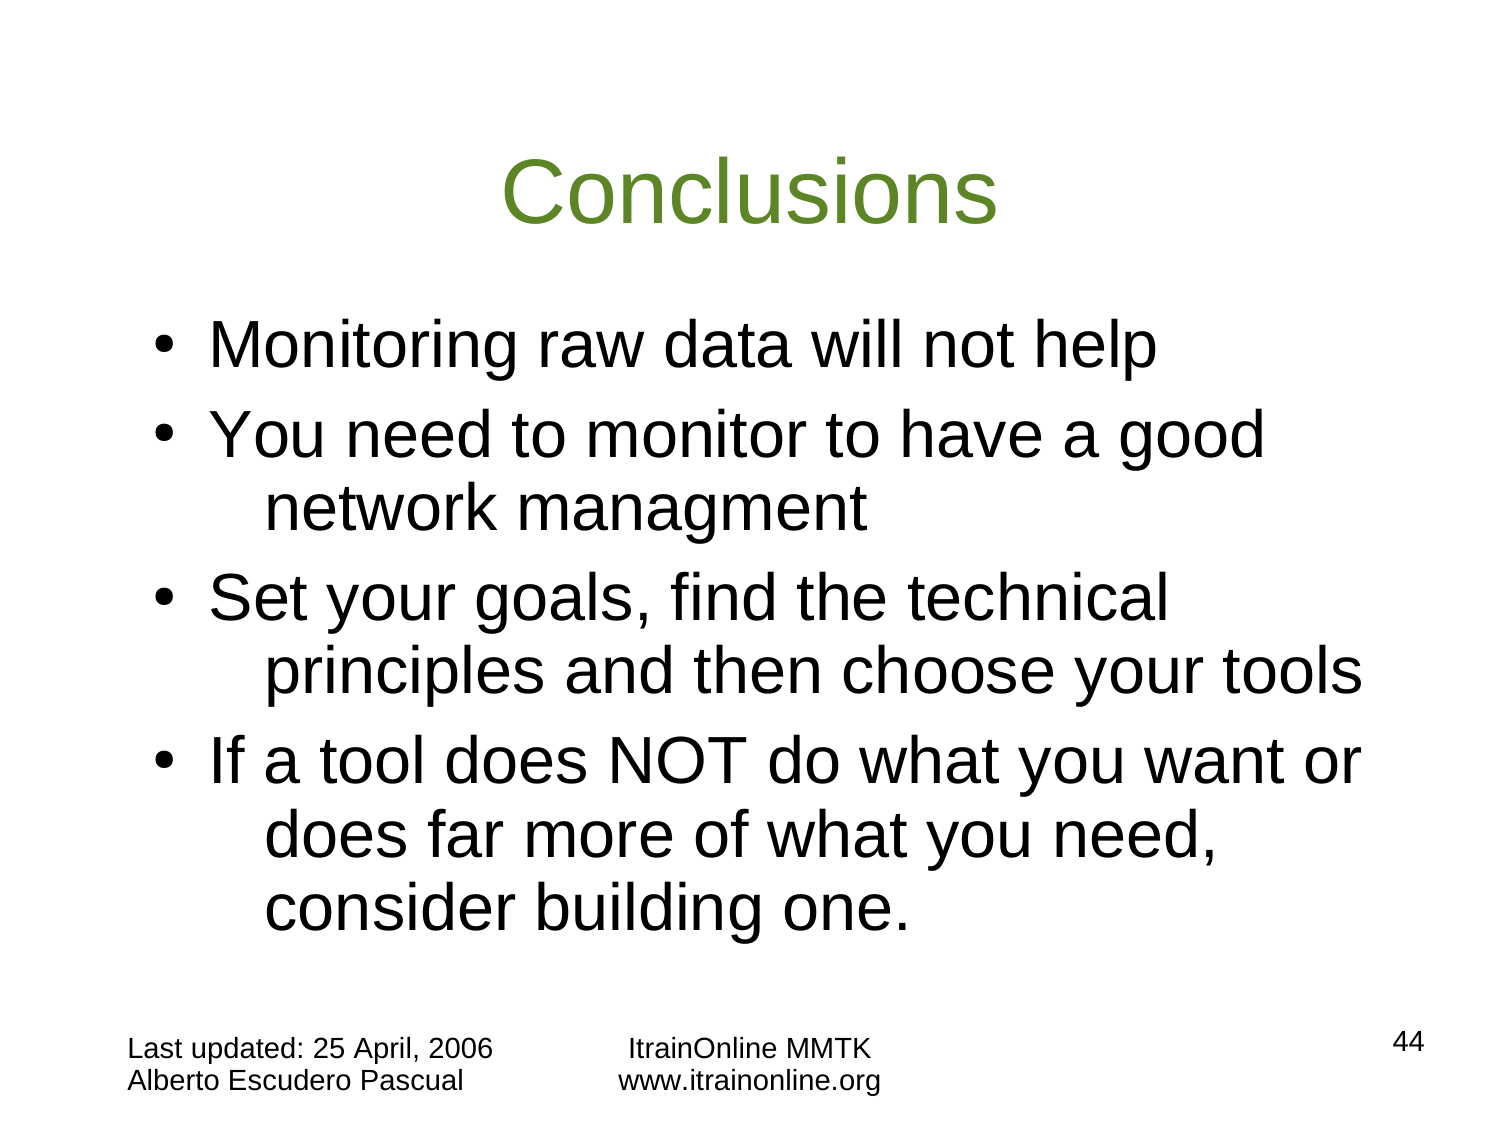

Conclusions
Monitoring raw data will not help
You need to monitor to have a good network managment
Set your goals, find the technical principles and then choose your tools
If a tool does NOT do what you want or does far more of what you need, consider building one.
44